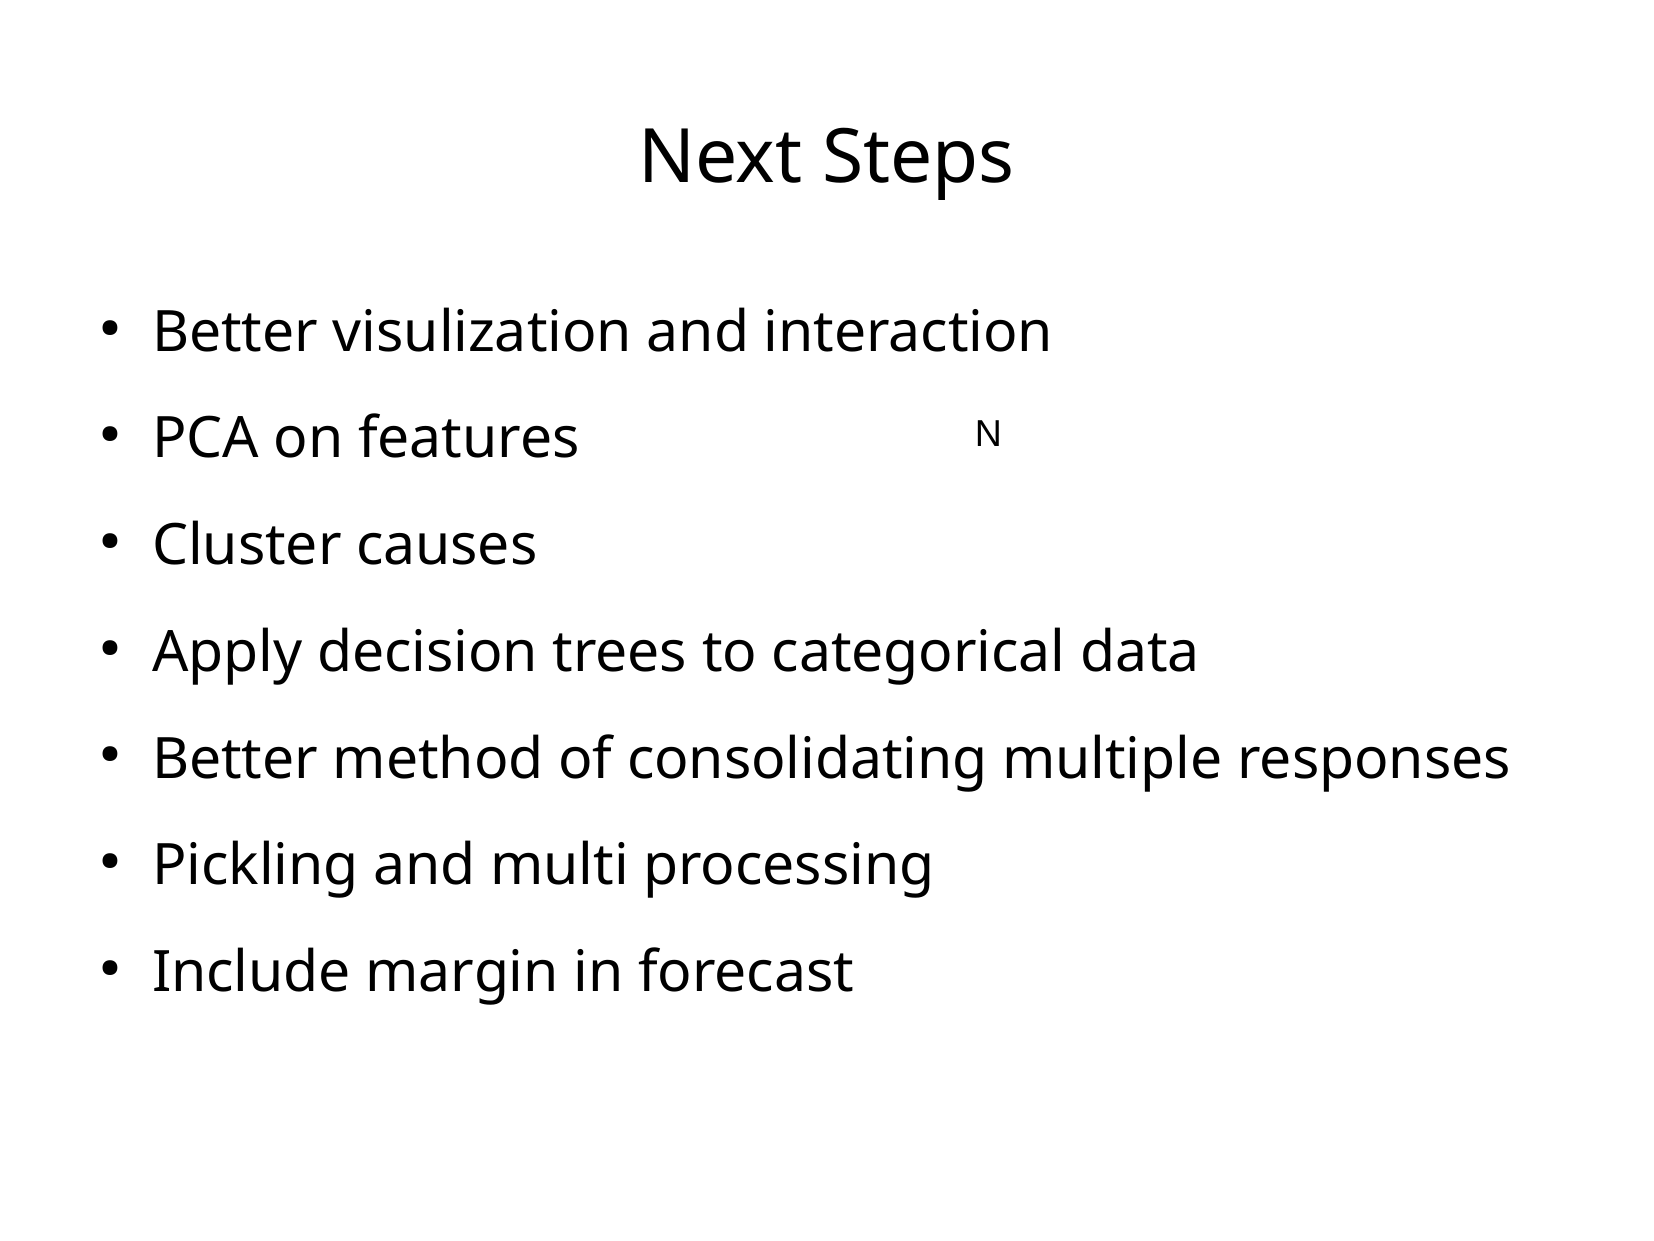

# Next Steps
Better visulization and interaction
PCA on features
Cluster causes
Apply decision trees to categorical data
Better method of consolidating multiple responses
Pickling and multi processing
Include margin in forecast
N